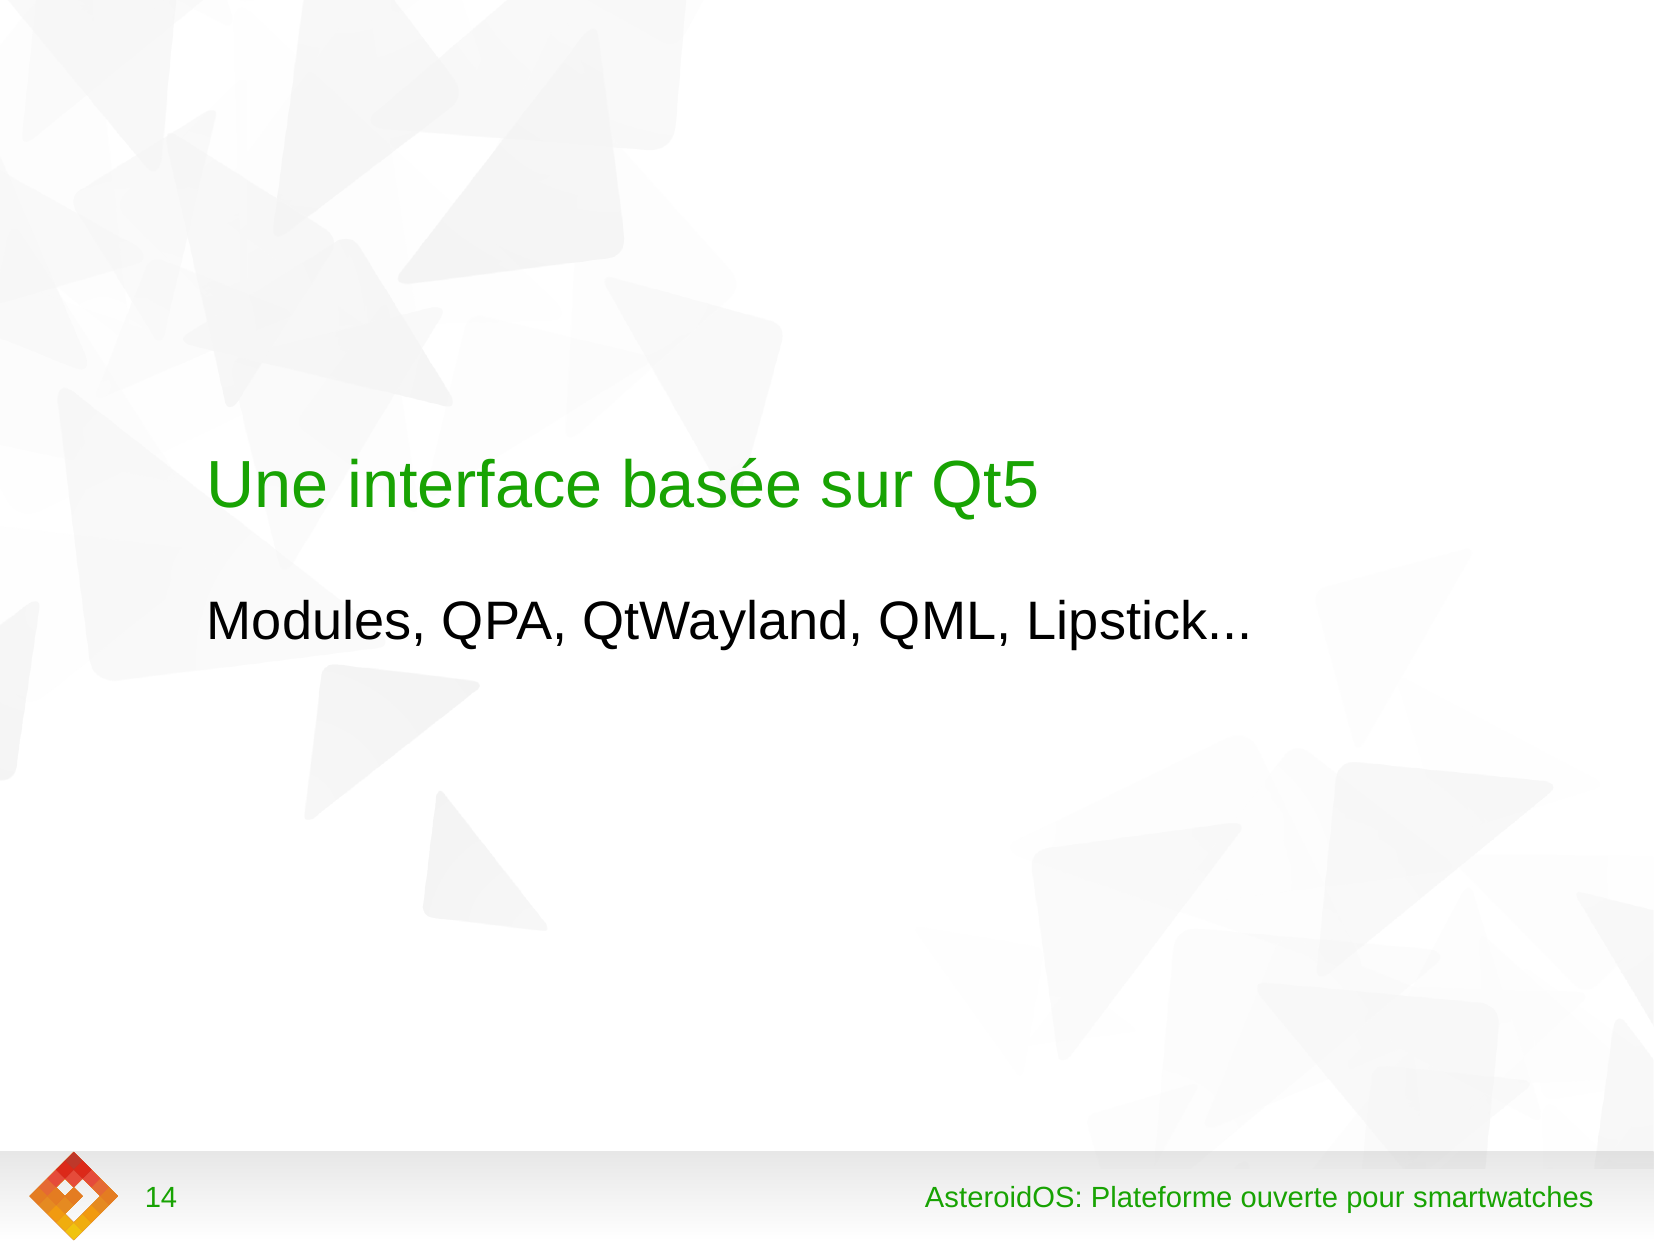

# Une interface basée sur Qt5
Modules, QPA, QtWayland, QML, Lipstick...
14
AsteroidOS: Plateforme ouverte pour smartwatches